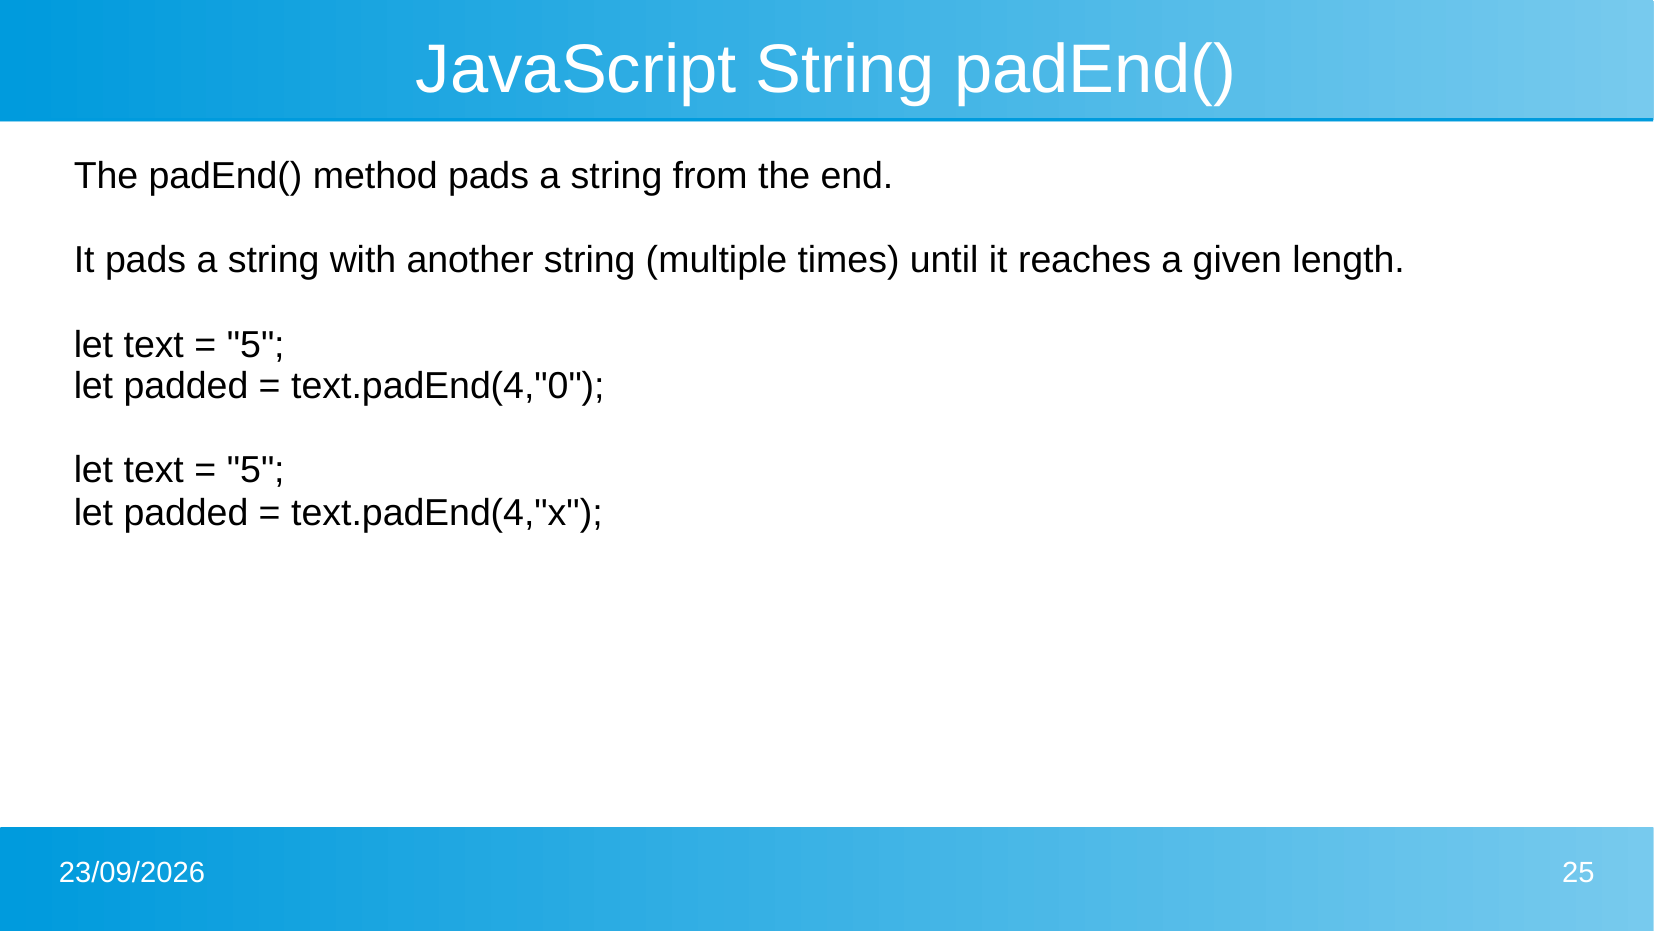

# JavaScript String padEnd()
The padEnd() method pads a string from the end.
It pads a string with another string (multiple times) until it reaches a given length.
let text = "5";
let padded = text.padEnd(4,"0");
let text = "5";
let padded = text.padEnd(4,"x");
25